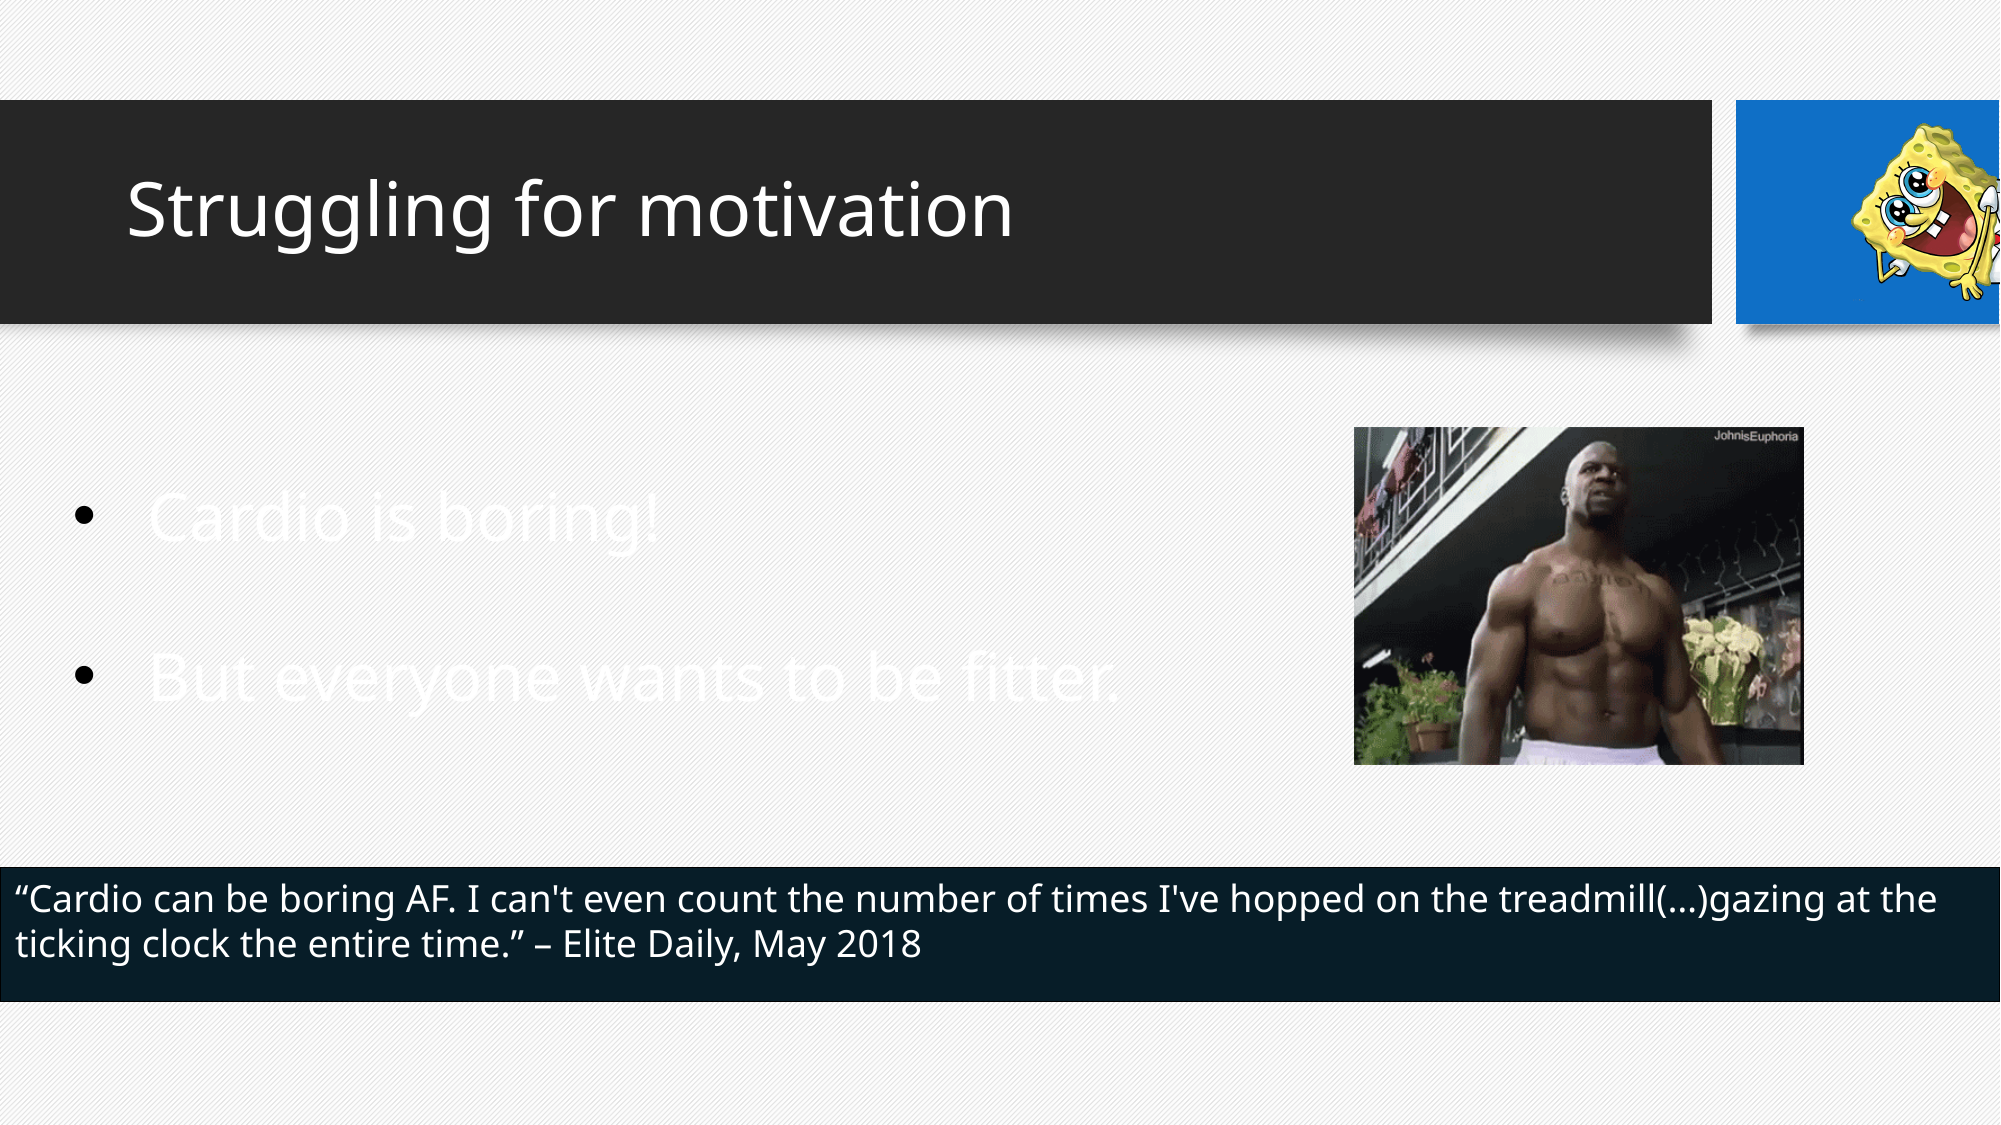

# Struggling for motivation
Cardio is boring!
But everyone wants to be fitter.
“Cardio can be boring AF. I can't even count the number of times I've hopped on the treadmill(…)gazing at the ticking clock the entire time.” – Elite Daily, May 2018